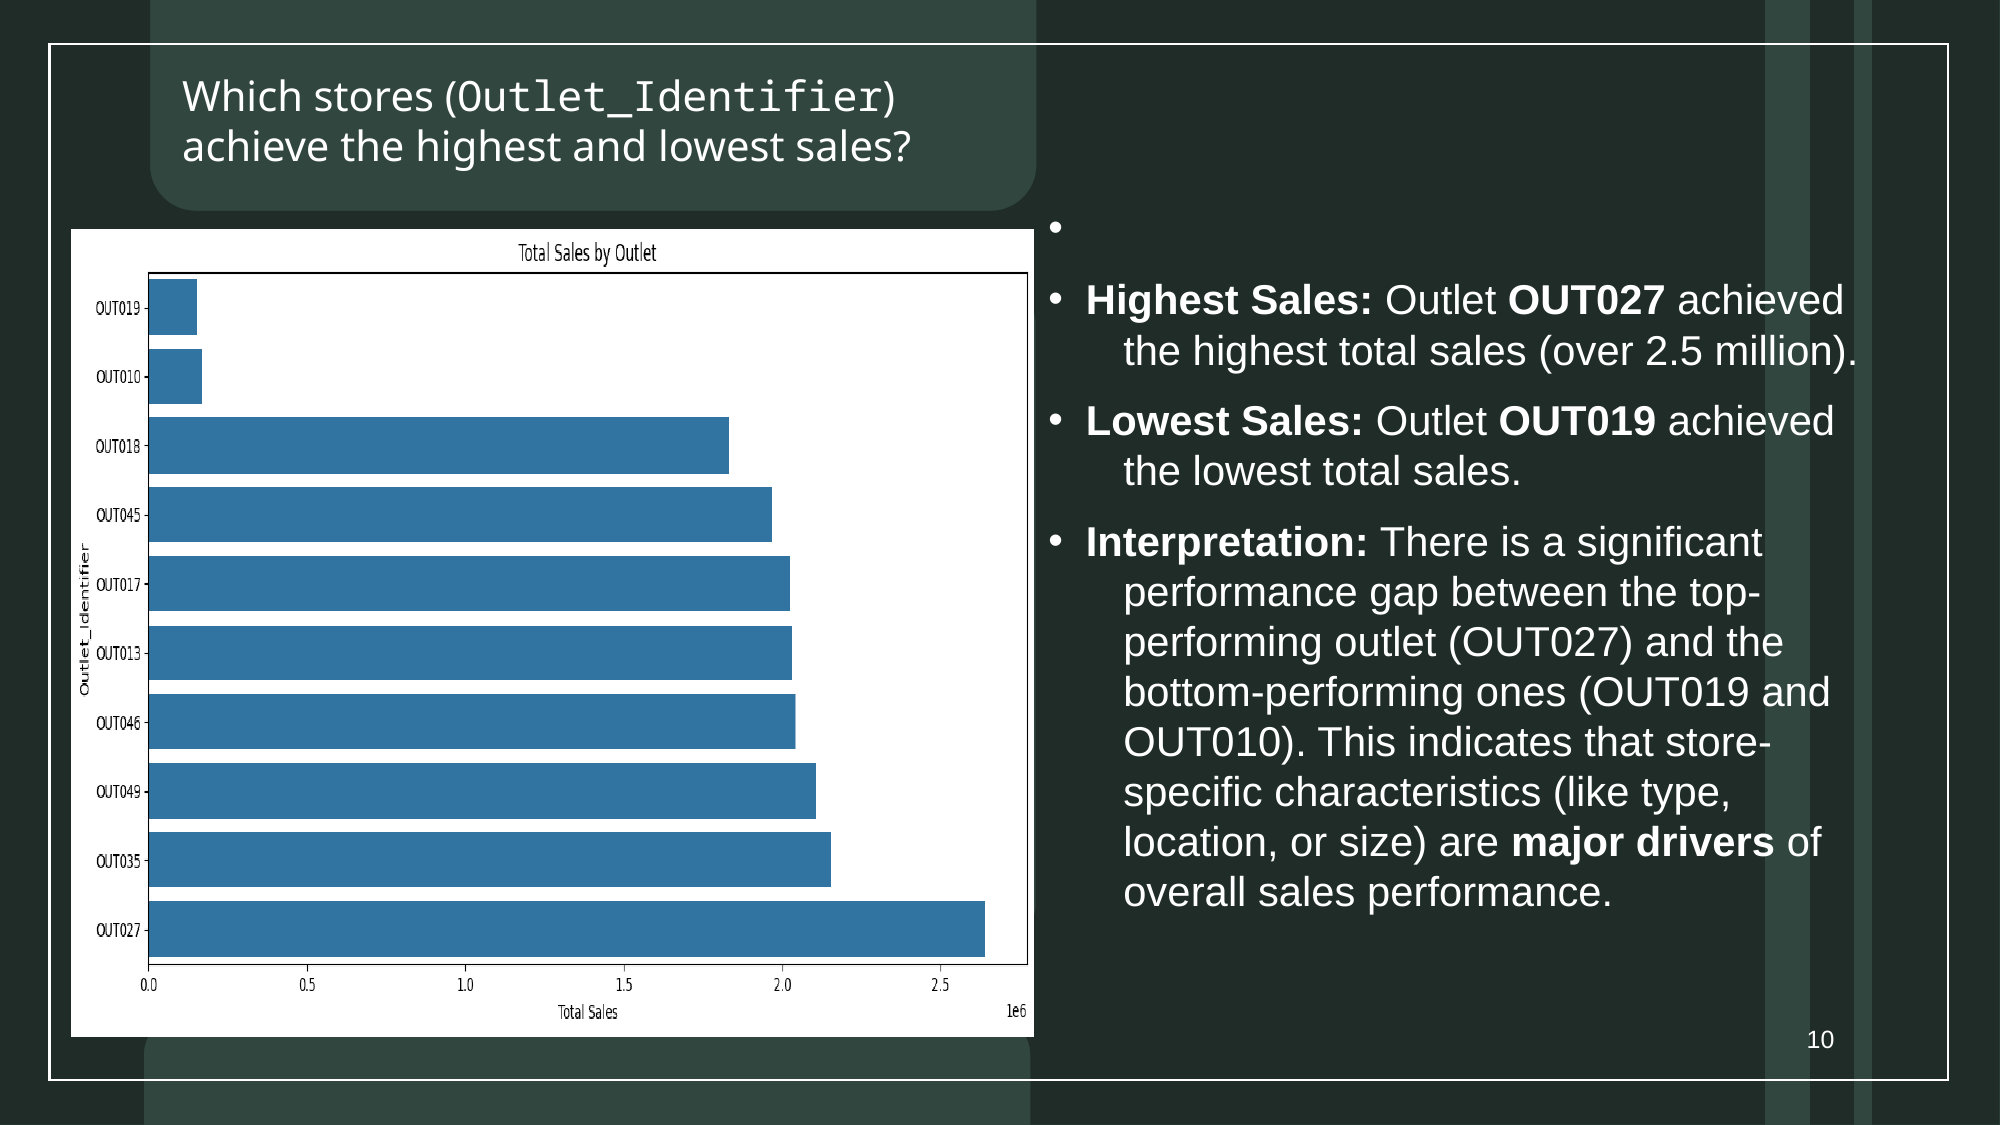

# Which stores (Outlet_Identifier) achieve the highest and lowest sales?
Highest Sales: Outlet OUT027 achieved the highest total sales (over 2.5 million).
Lowest Sales: Outlet OUT019 achieved the lowest total sales.
Interpretation: There is a significant performance gap between the top-performing outlet (OUT027) and the bottom-performing ones (OUT019 and OUT010). This indicates that store-specific characteristics (like type, location, or size) are major drivers of overall sales performance.